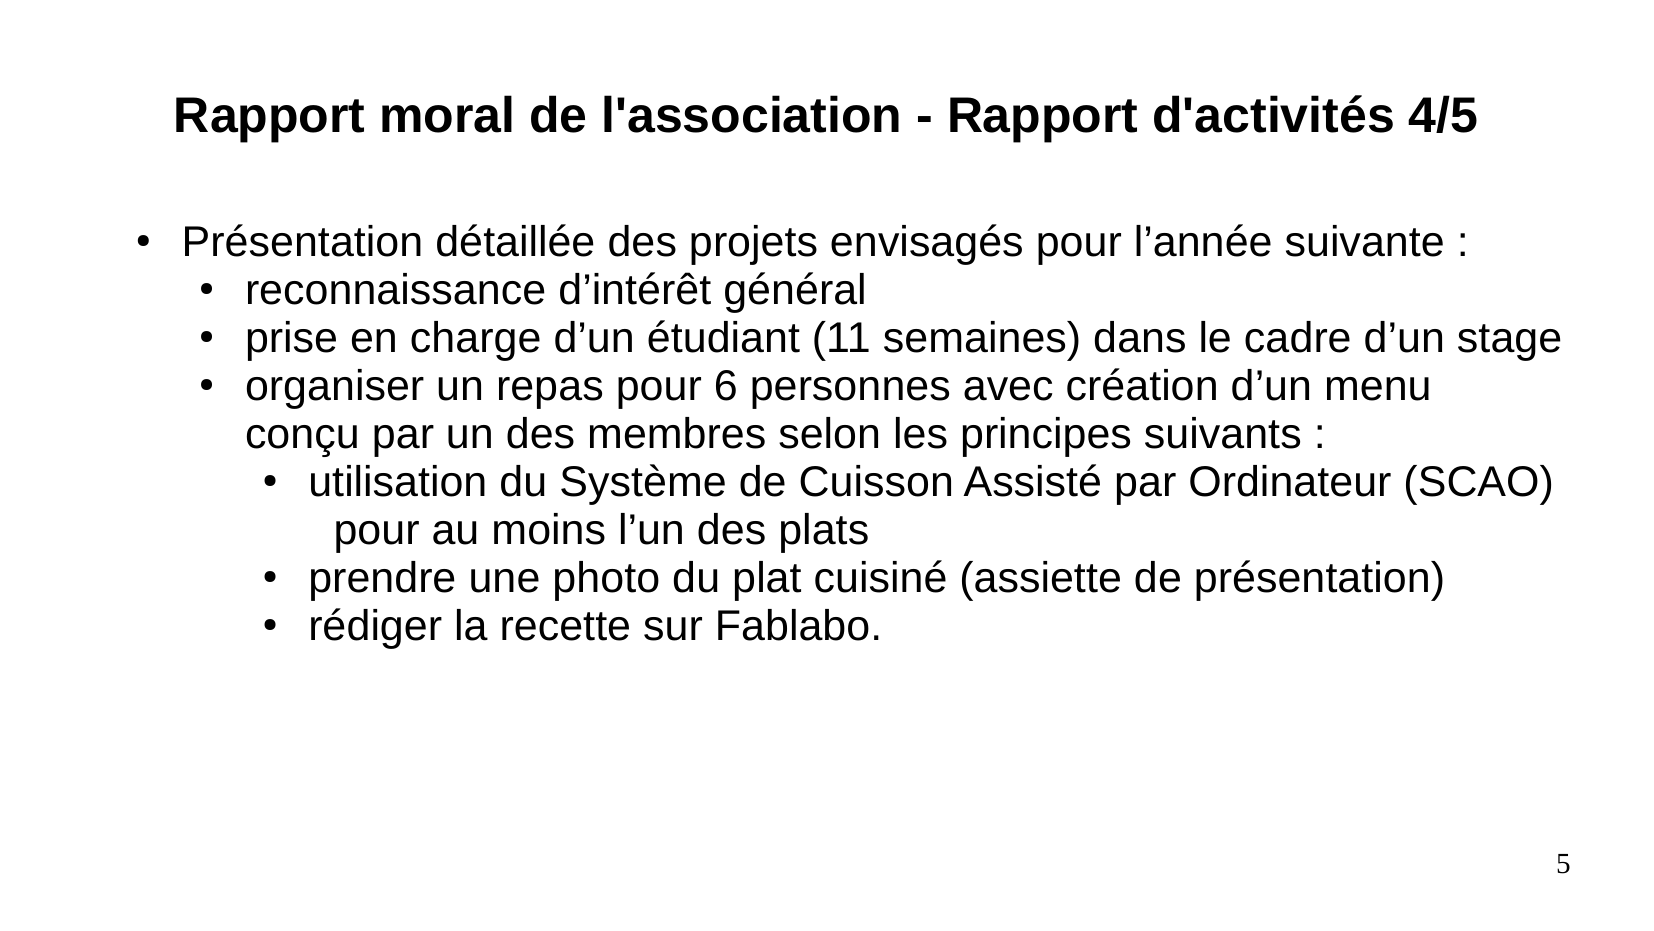

# Rapport moral de l'association - Rapport d'activités 4/5
Présentation détaillée des projets envisagés pour l’année suivante :
reconnaissance d’intérêt général
prise en charge d’un étudiant (11 semaines) dans le cadre d’un stage
organiser un repas pour 6 personnes avec création d’un menu
conçu par un des membres selon les principes suivants :
utilisation du Système de Cuisson Assisté par Ordinateur (SCAO) pour au moins l’un des plats
prendre une photo du plat cuisiné (assiette de présentation)
rédiger la recette sur Fablabo.
5